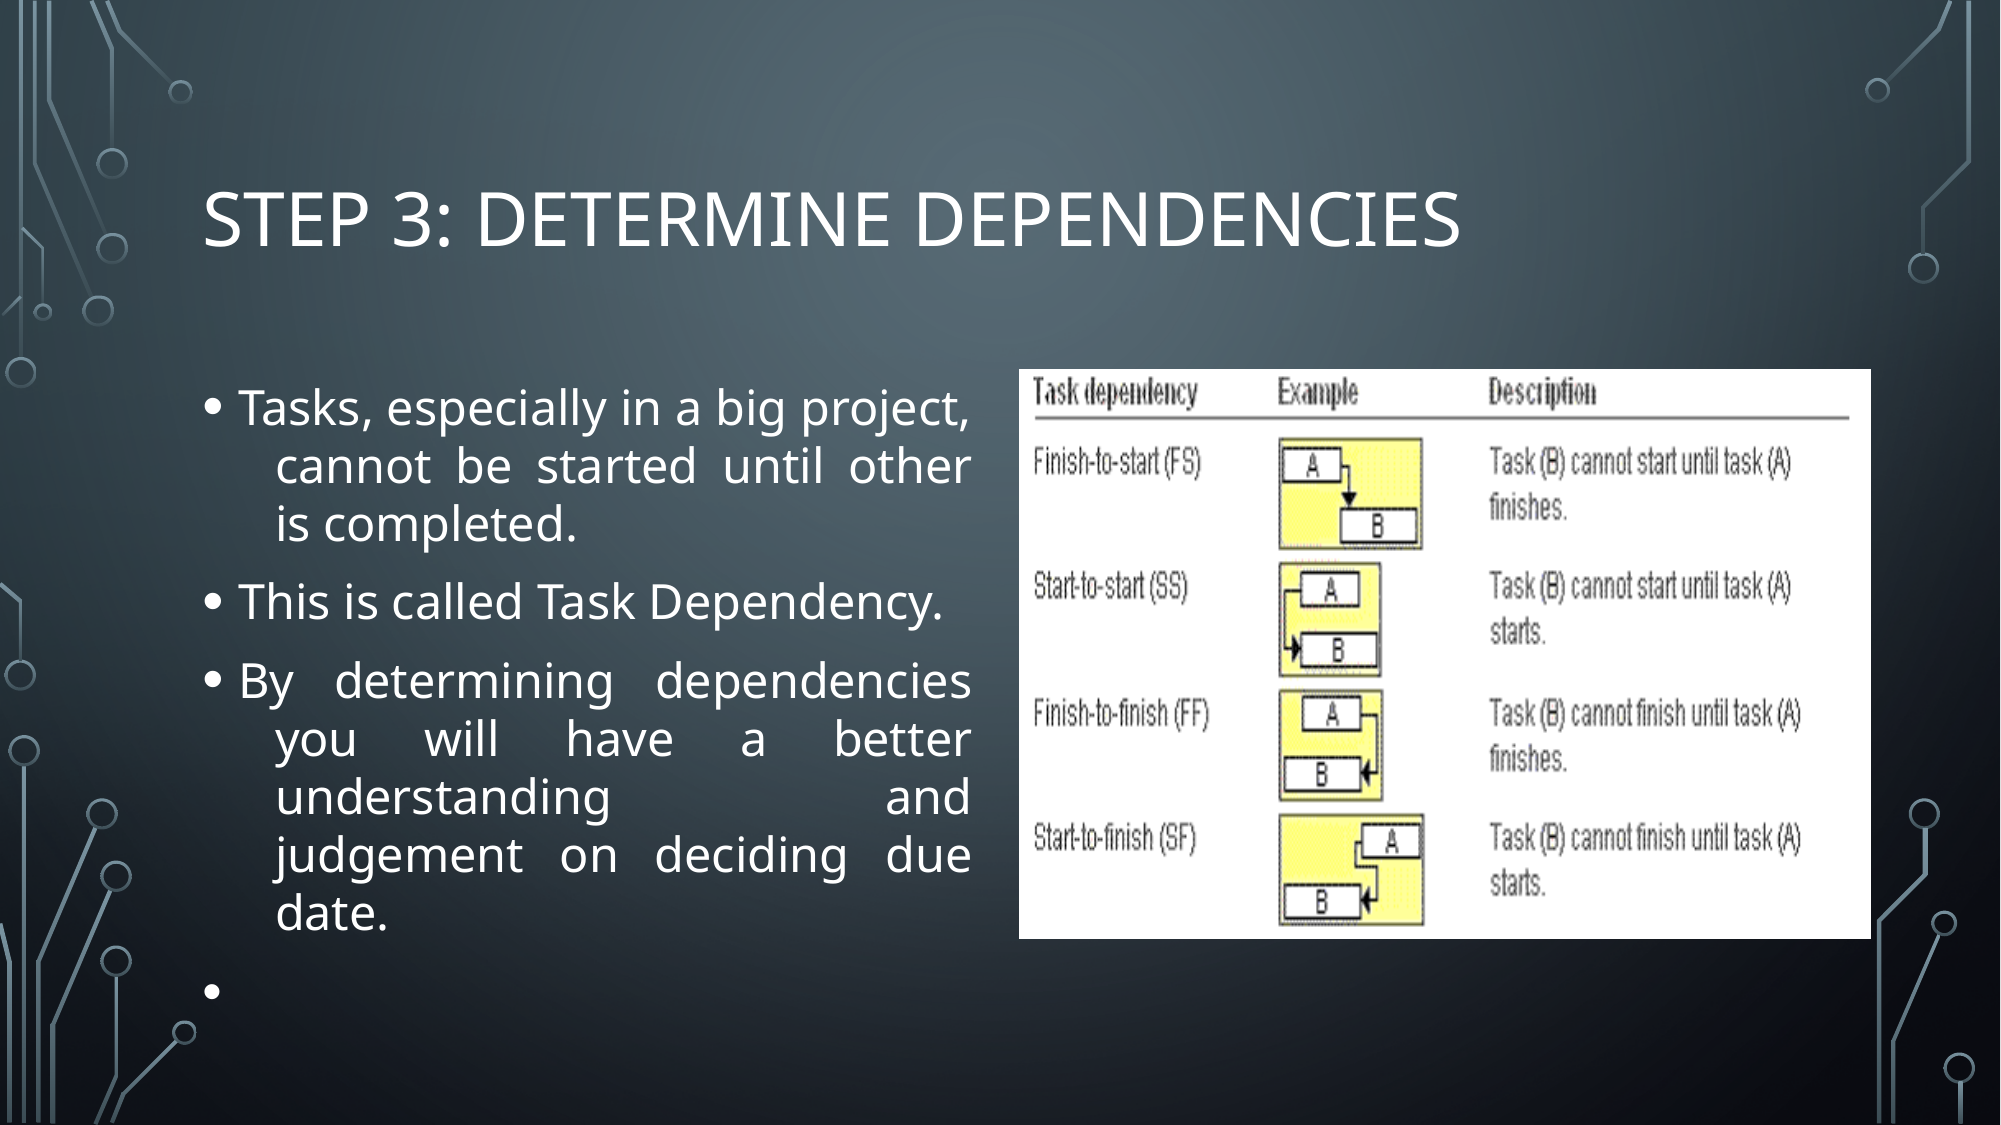

# Step 3: Determine Dependencies
Tasks, especially in a big project, cannot be started until other is completed.
This is called Task Dependency.
By determining dependencies you will have a better understanding and judgement on deciding due date.